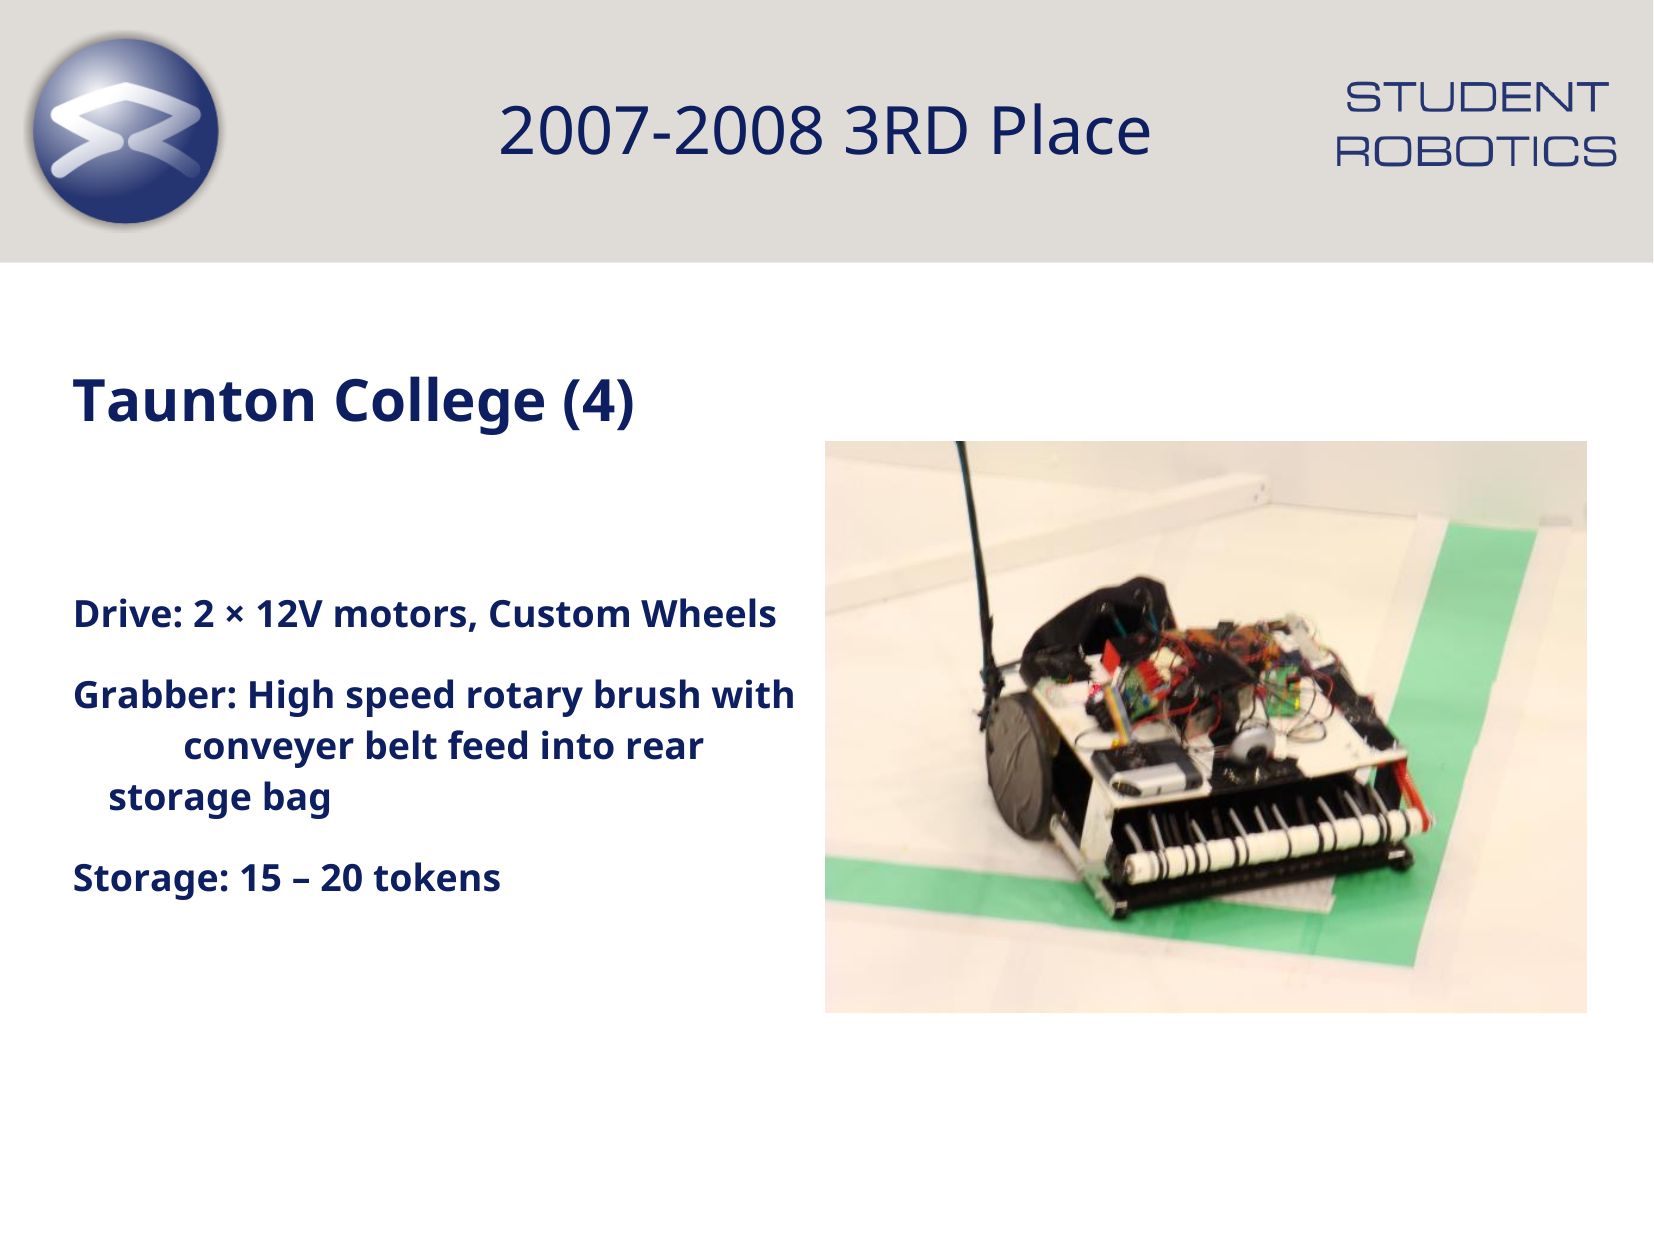

# 2007-2008 3RD Place
Taunton College (4)
Drive: 2 × 12V motors, Custom Wheels
Grabber: High speed rotary brush with 	conveyer belt feed into rear 	storage bag
Storage: 15 – 20 tokens